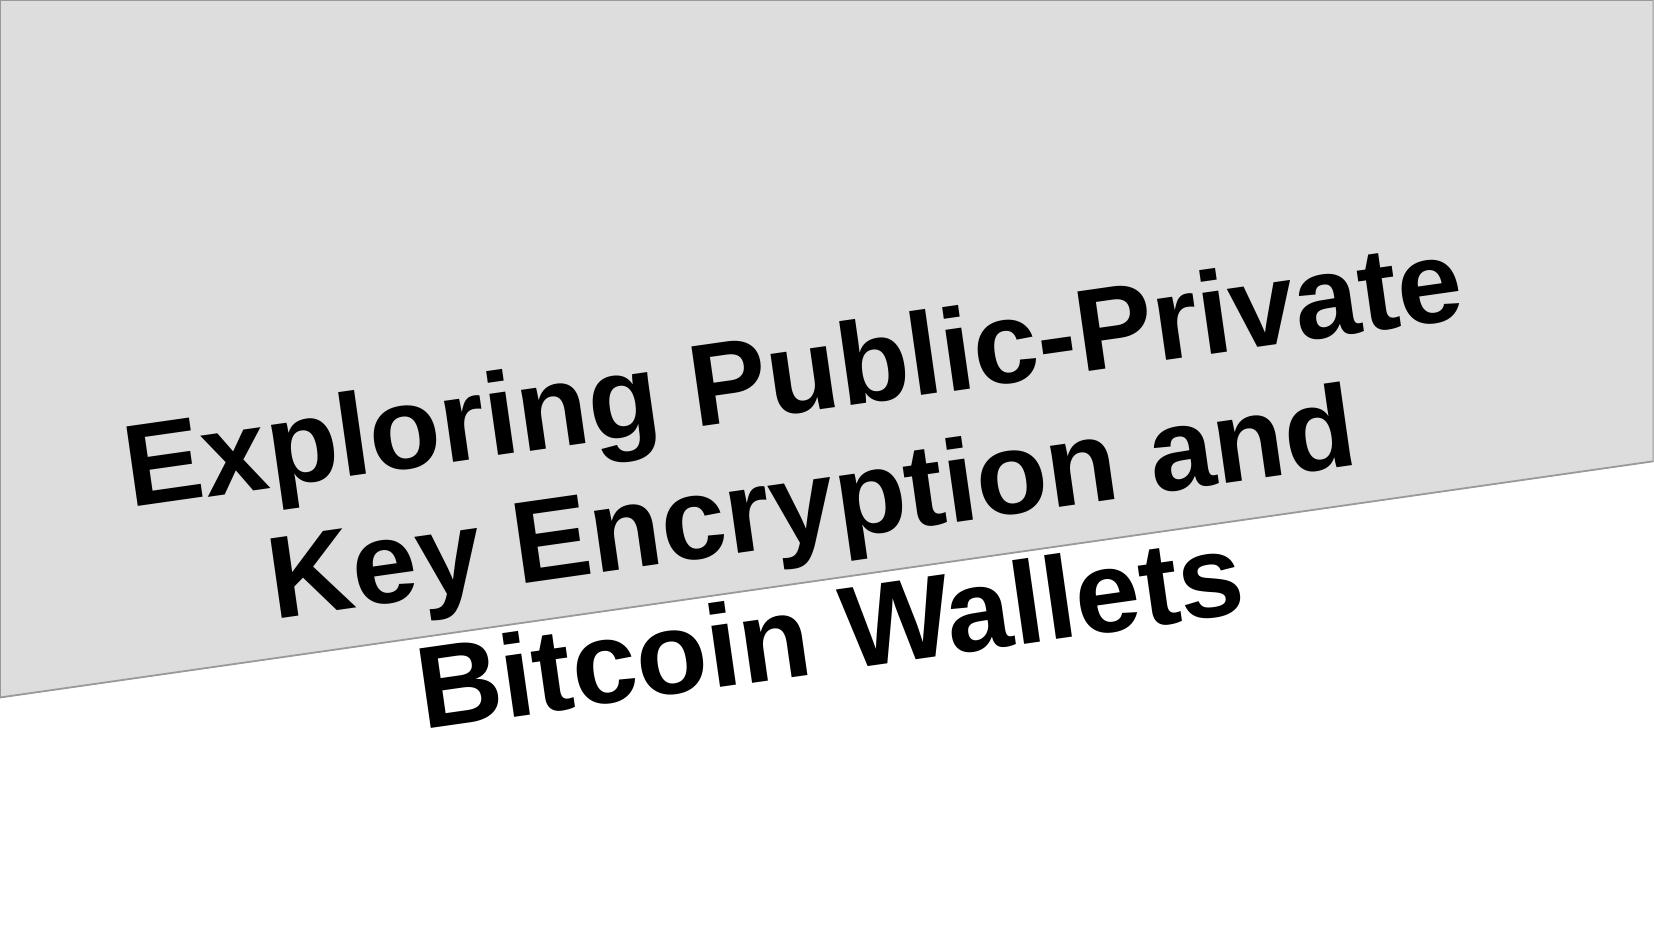

# Exploring Public-Private Key Encryption and Bitcoin Wallets